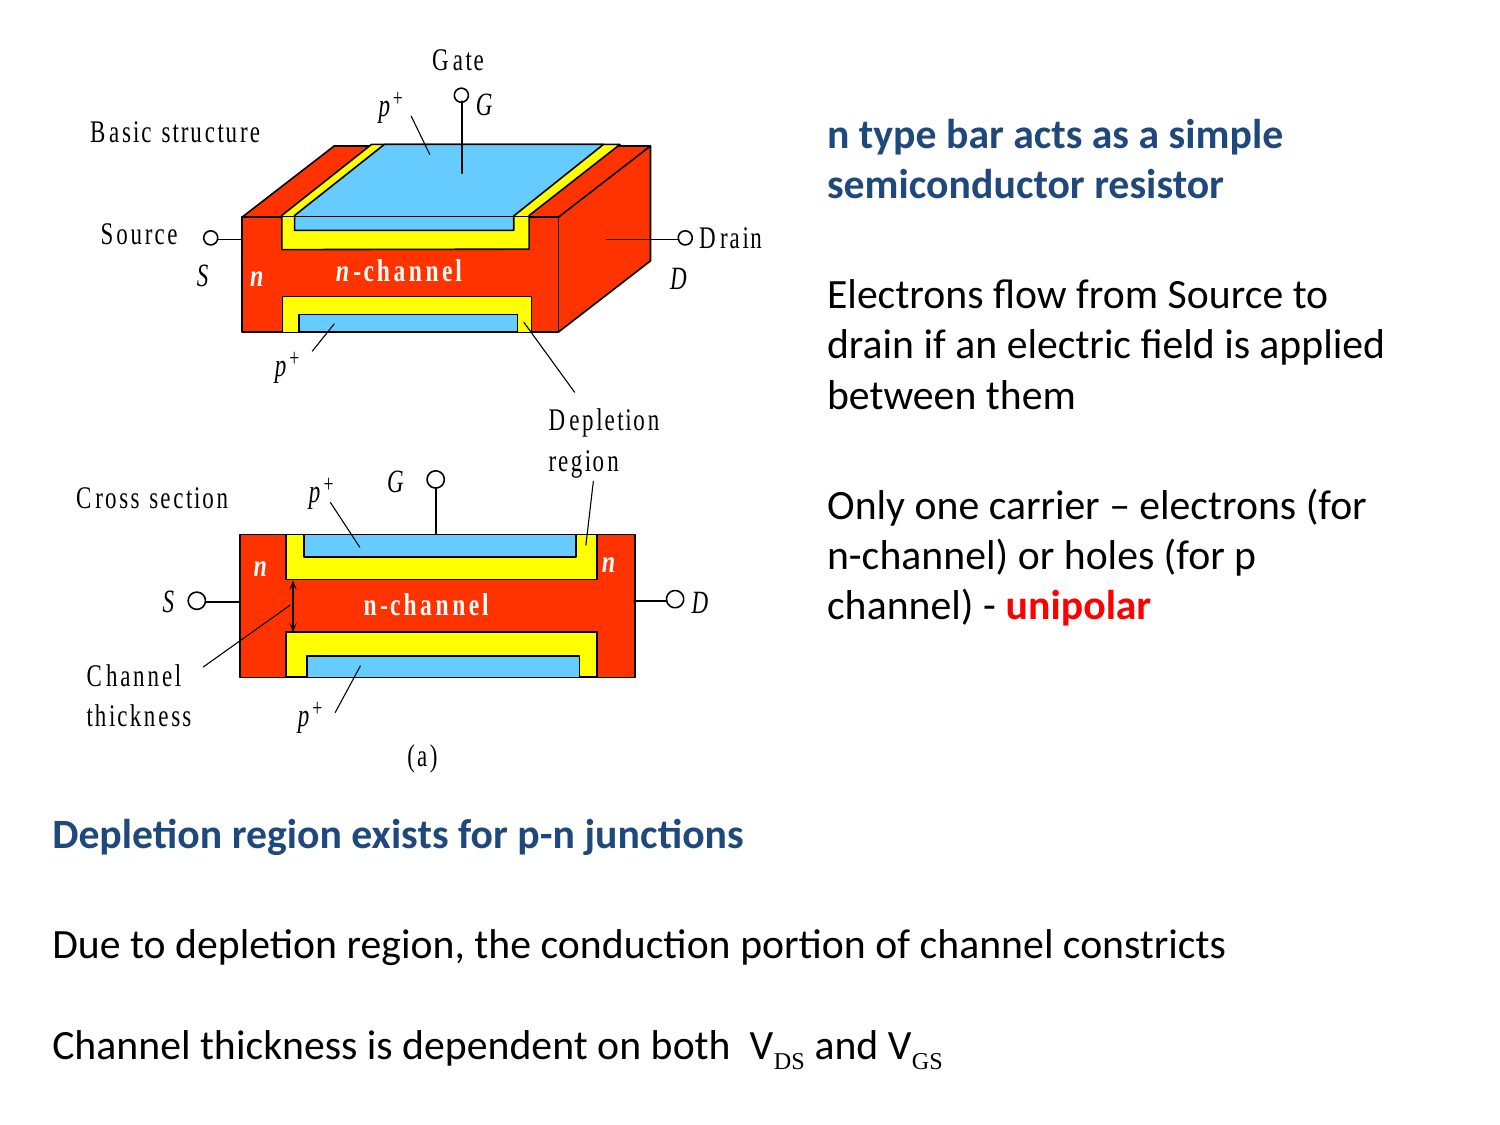

n type bar acts as a simple semiconductor resistor
Electrons flow from Source to drain if an electric field is applied between them
Only one carrier – electrons (for n-channel) or holes (for p channel) - unipolar
Depletion region exists for p-n junctions
Due to depletion region, the conduction portion of channel constricts
Channel thickness is dependent on both VDS and VGS